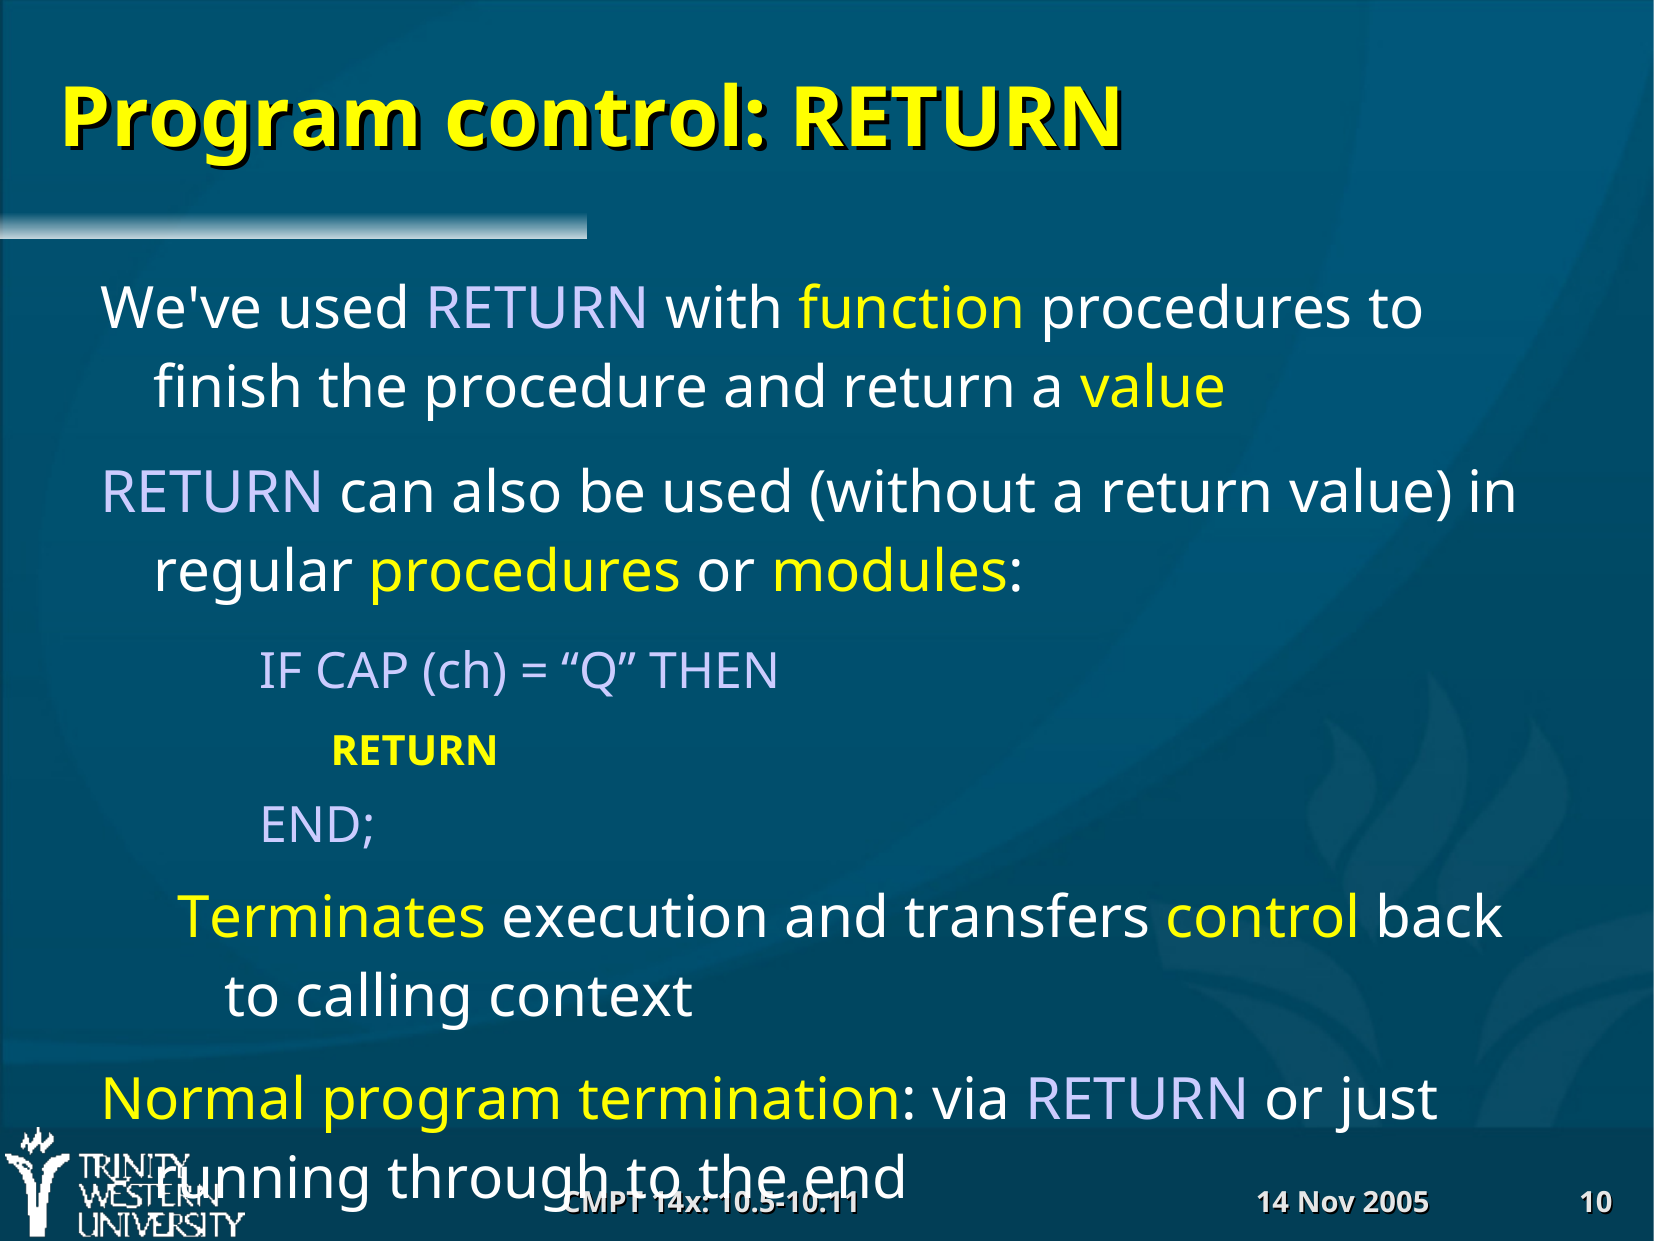

# Program control: RETURN
We've used RETURN with function procedures to finish the procedure and return a value
RETURN can also be used (without a return value) in regular procedures or modules:
IF CAP (ch) = “Q” THEN
RETURN
END;
Terminates execution and transfers control back to calling context
Normal program termination: via RETURN or just running through to the end
CMPT 14x: 10.5-10.11
14 Nov 2005
10